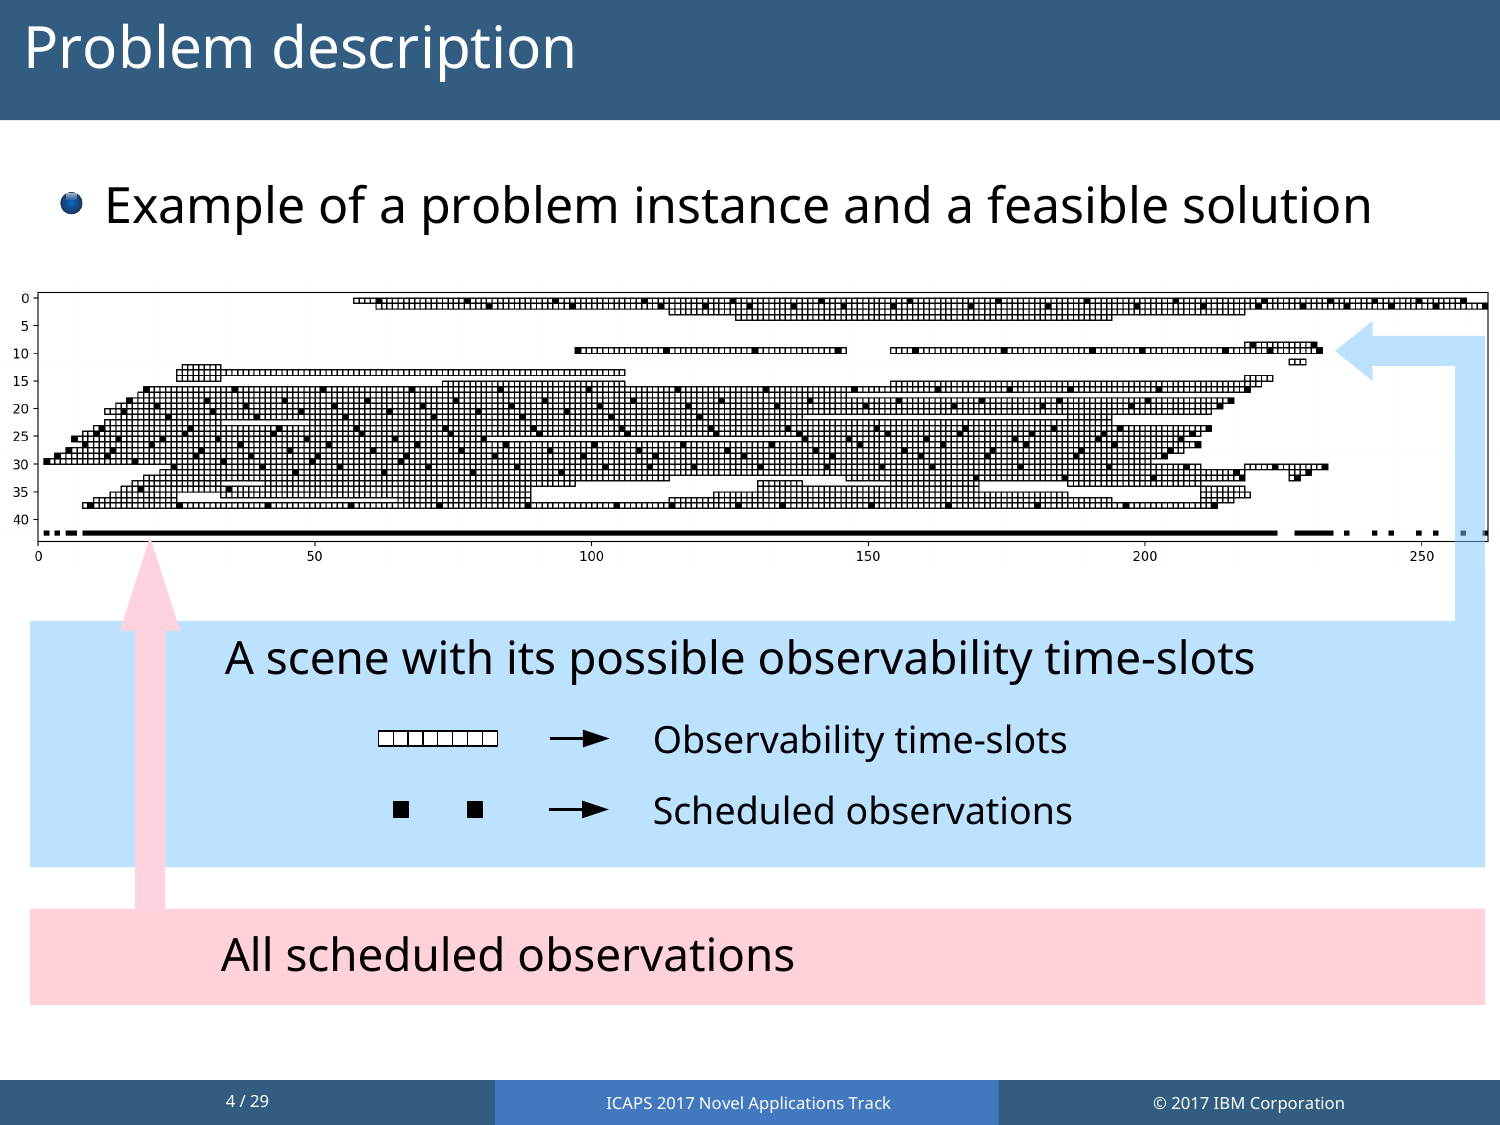

# Problem description
Example of a problem instance and a feasible solution
A scene with its possible observability time-slots
Observability time-slots
Scheduled observations
All scheduled observations